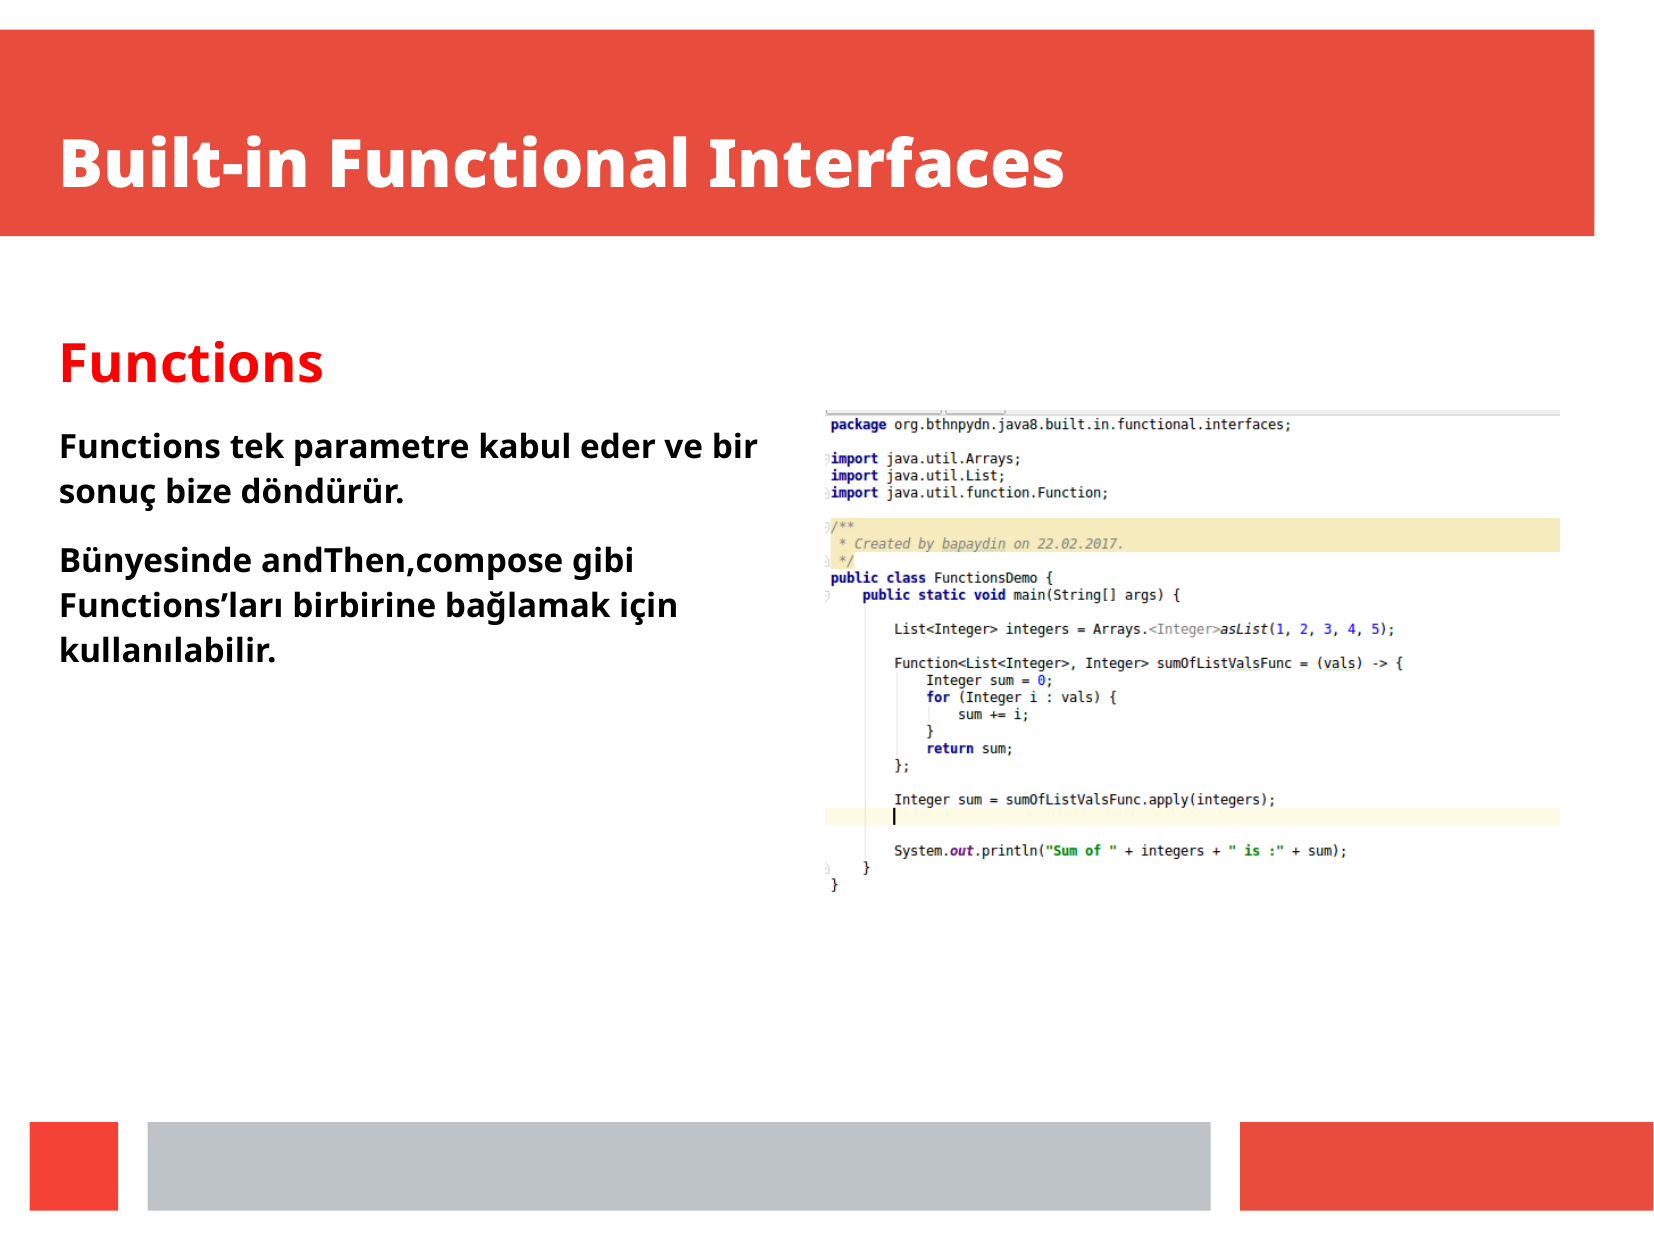

# Built-in Functional Interfaces
Functions
Functions tek parametre kabul eder ve bir sonuç bize döndürür.
Bünyesinde andThen,compose gibi Functions’ları birbirine bağlamak için kullanılabilir.